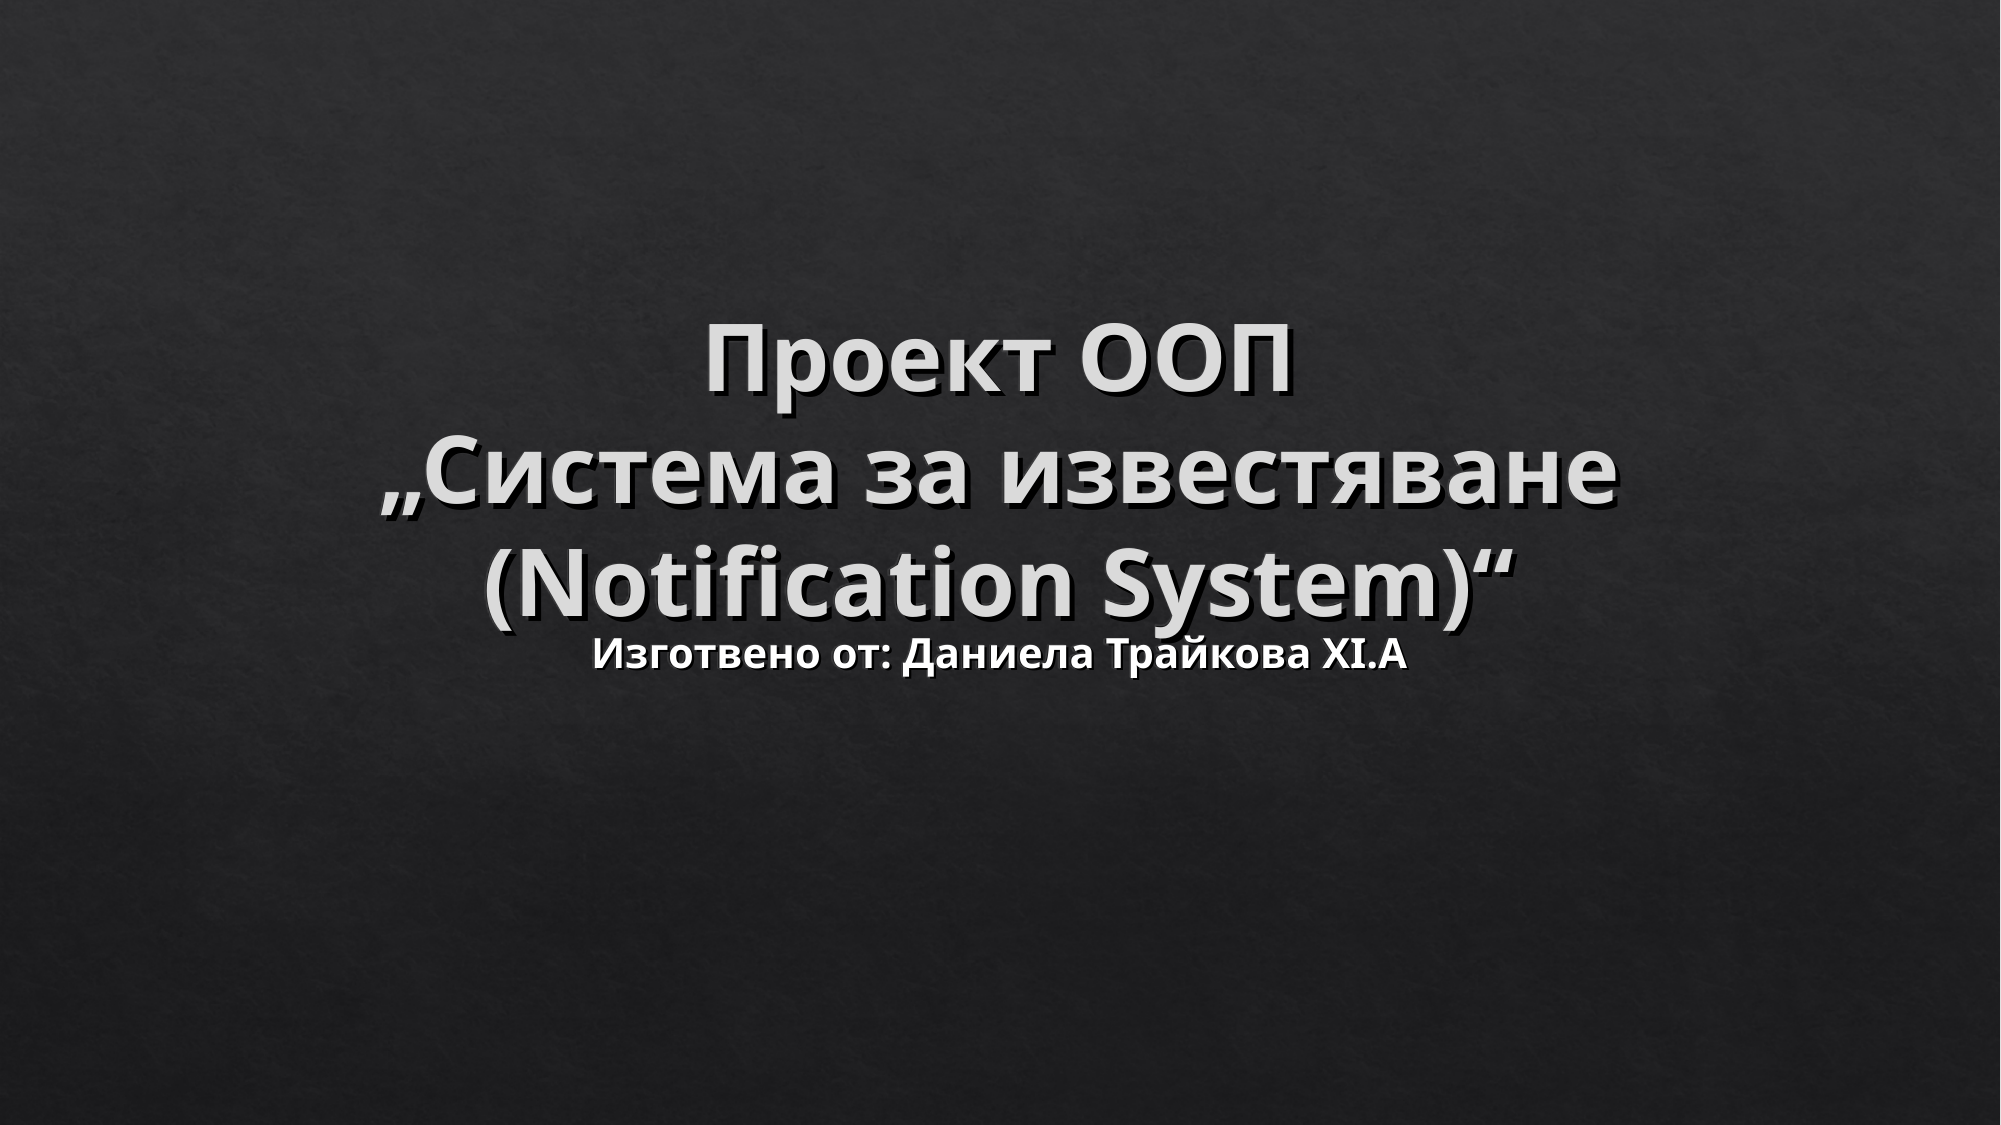

# Проект ООП „Система за известяване (Notification System)“
Изготвено от: Даниела Трайкова XI.A